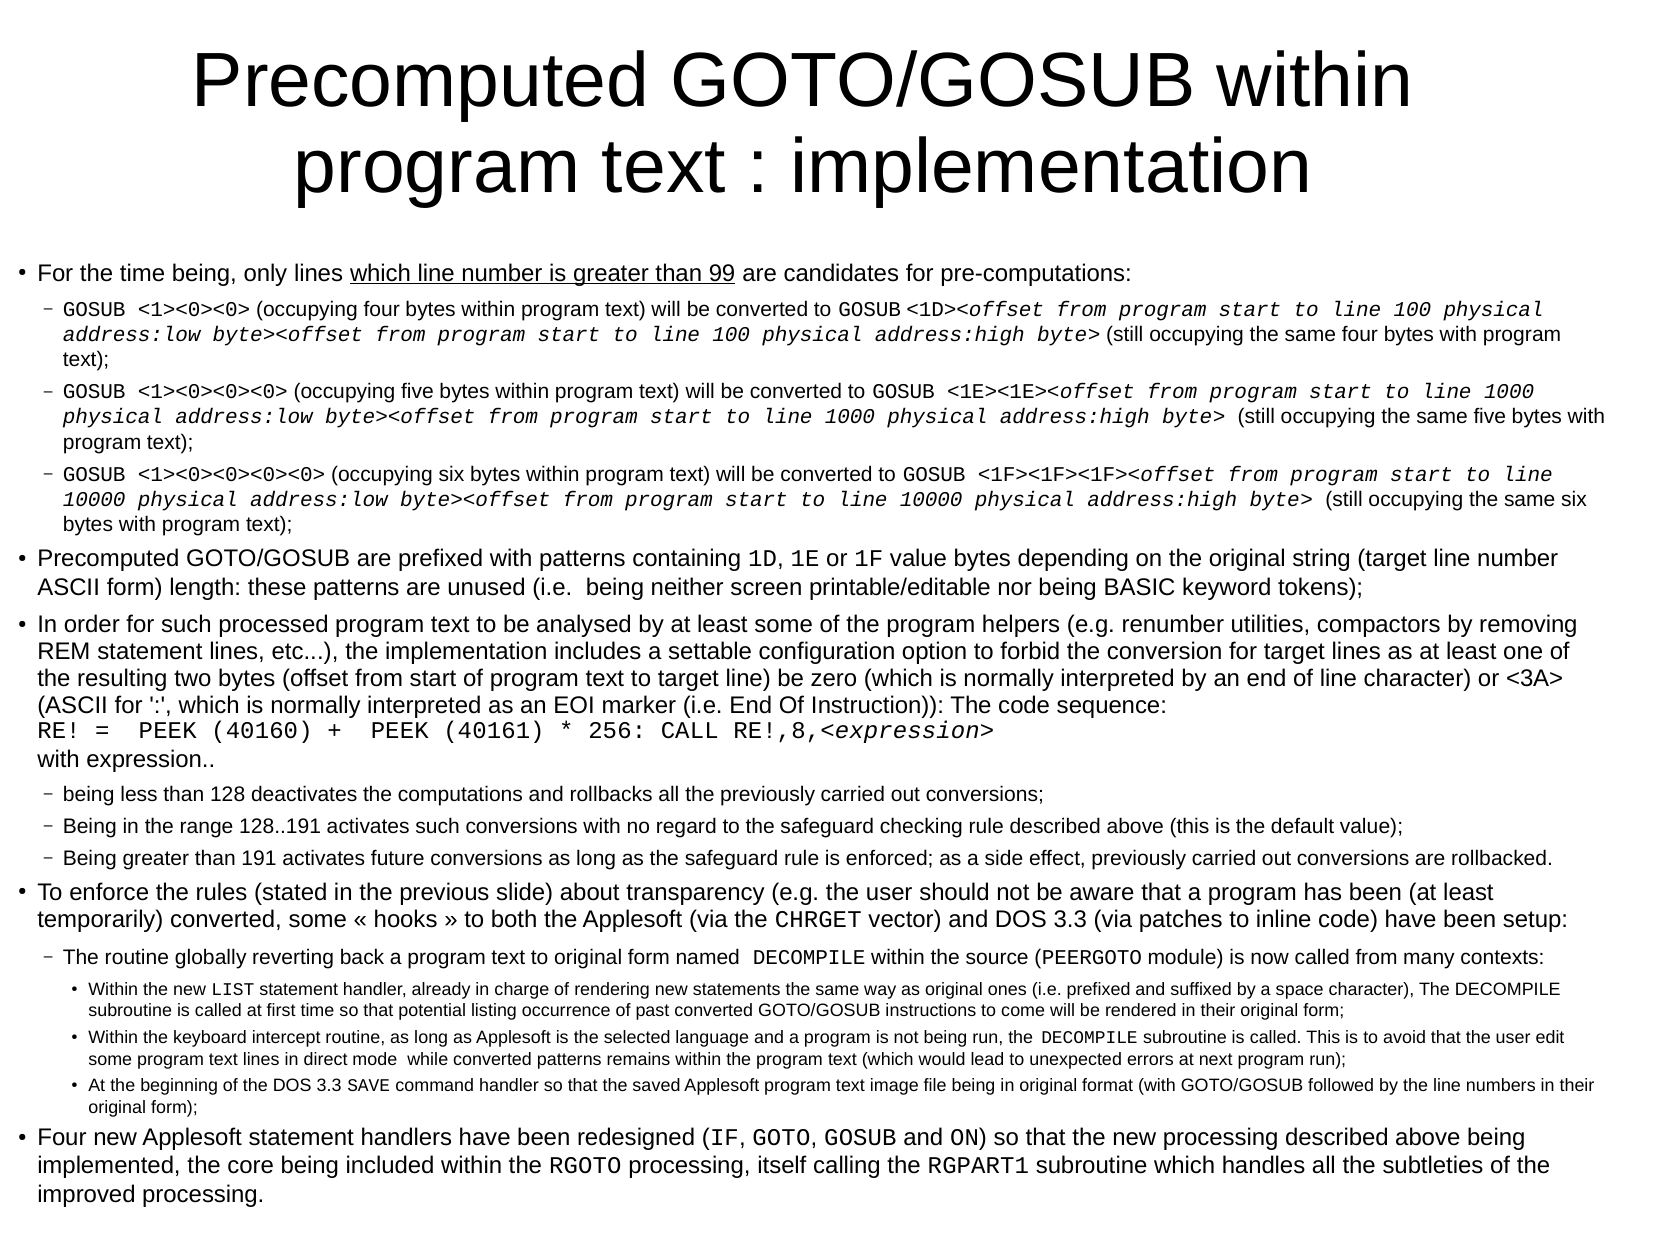

# Precomputed GOTO/GOSUB within program text : implementation
For the time being, only lines which line number is greater than 99 are candidates for pre-computations:
GOSUB <1><0><0> (occupying four bytes within program text) will be converted to GOSUB <1D><offset from program start to line 100 physical address:low byte><offset from program start to line 100 physical address:high byte> (still occupying the same four bytes with program text);
GOSUB <1><0><0><0> (occupying five bytes within program text) will be converted to GOSUB <1E><1E><offset from program start to line 1000 physical address:low byte><offset from program start to line 1000 physical address:high byte> (still occupying the same five bytes with program text);
GOSUB <1><0><0><0><0> (occupying six bytes within program text) will be converted to GOSUB <1F><1F><1F><offset from program start to line 10000 physical address:low byte><offset from program start to line 10000 physical address:high byte> (still occupying the same six bytes with program text);
Precomputed GOTO/GOSUB are prefixed with patterns containing 1D, 1E or 1F value bytes depending on the original string (target line number ASCII form) length: these patterns are unused (i.e. being neither screen printable/editable nor being BASIC keyword tokens);
In order for such processed program text to be analysed by at least some of the program helpers (e.g. renumber utilities, compactors by removing REM statement lines, etc...), the implementation includes a settable configuration option to forbid the conversion for target lines as at least one of the resulting two bytes (offset from start of program text to target line) be zero (which is normally interpreted by an end of line character) or <3A> (ASCII for ':', which is normally interpreted as an EOI marker (i.e. End Of Instruction)): The code sequence:
RE! = PEEK (40160) + PEEK (40161) * 256: CALL RE!,8,<expression>
with expression..
being less than 128 deactivates the computations and rollbacks all the previously carried out conversions;
Being in the range 128..191 activates such conversions with no regard to the safeguard checking rule described above (this is the default value);
Being greater than 191 activates future conversions as long as the safeguard rule is enforced; as a side effect, previously carried out conversions are rollbacked.
To enforce the rules (stated in the previous slide) about transparency (e.g. the user should not be aware that a program has been (at least temporarily) converted, some « hooks » to both the Applesoft (via the CHRGET vector) and DOS 3.3 (via patches to inline code) have been setup:
The routine globally reverting back a program text to original form named DECOMPILE within the source (PEERGOTO module) is now called from many contexts:
Within the new LIST statement handler, already in charge of rendering new statements the same way as original ones (i.e. prefixed and suffixed by a space character), The DECOMPILE subroutine is called at first time so that potential listing occurrence of past converted GOTO/GOSUB instructions to come will be rendered in their original form;
Within the keyboard intercept routine, as long as Applesoft is the selected language and a program is not being run, the DECOMPILE subroutine is called. This is to avoid that the user edit some program text lines in direct mode while converted patterns remains within the program text (which would lead to unexpected errors at next program run);
At the beginning of the DOS 3.3 SAVE command handler so that the saved Applesoft program text image file being in original format (with GOTO/GOSUB followed by the line numbers in their original form);
Four new Applesoft statement handlers have been redesigned (IF, GOTO, GOSUB and ON) so that the new processing described above being implemented, the core being included within the RGOTO processing, itself calling the RGPART1 subroutine which handles all the subtleties of the improved processing.